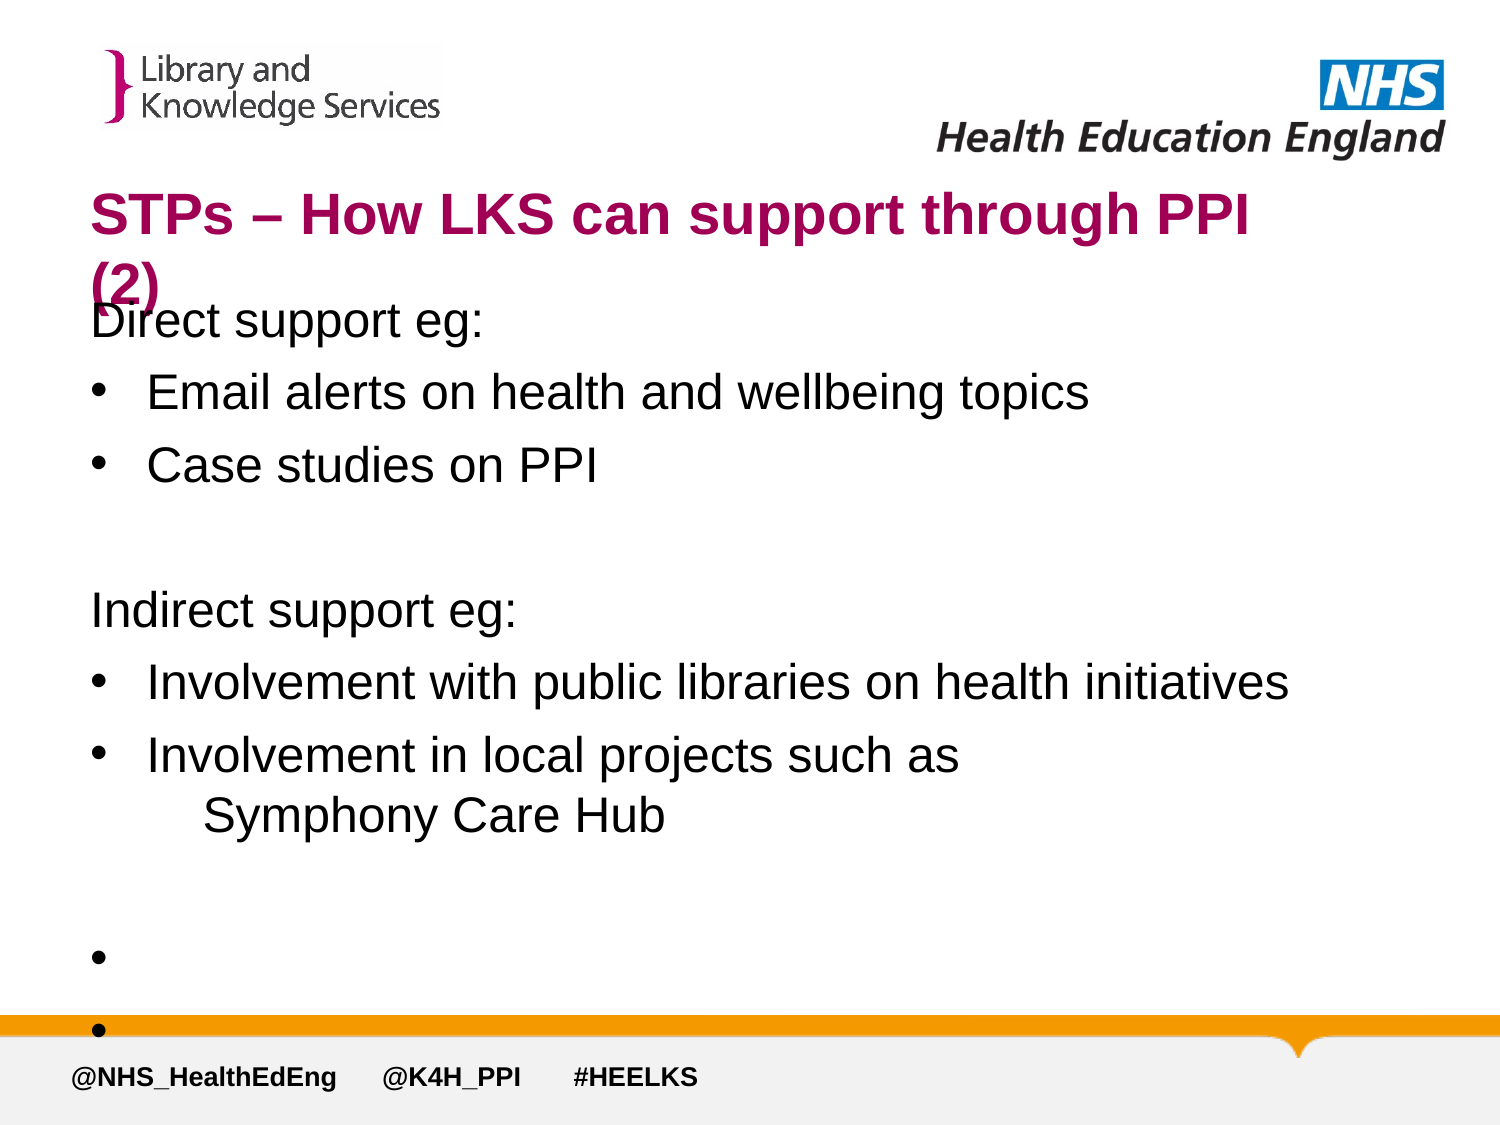

# STPs – How LKS can support through PPI (2)
Direct support eg:
Email alerts on health and wellbeing topics
Case studies on PPI
Indirect support eg:
Involvement with public libraries on health initiatives
Involvement in local projects such as Symphony Care Hub
@NHS_HealthEdEng @K4H_PPI #HEELKS